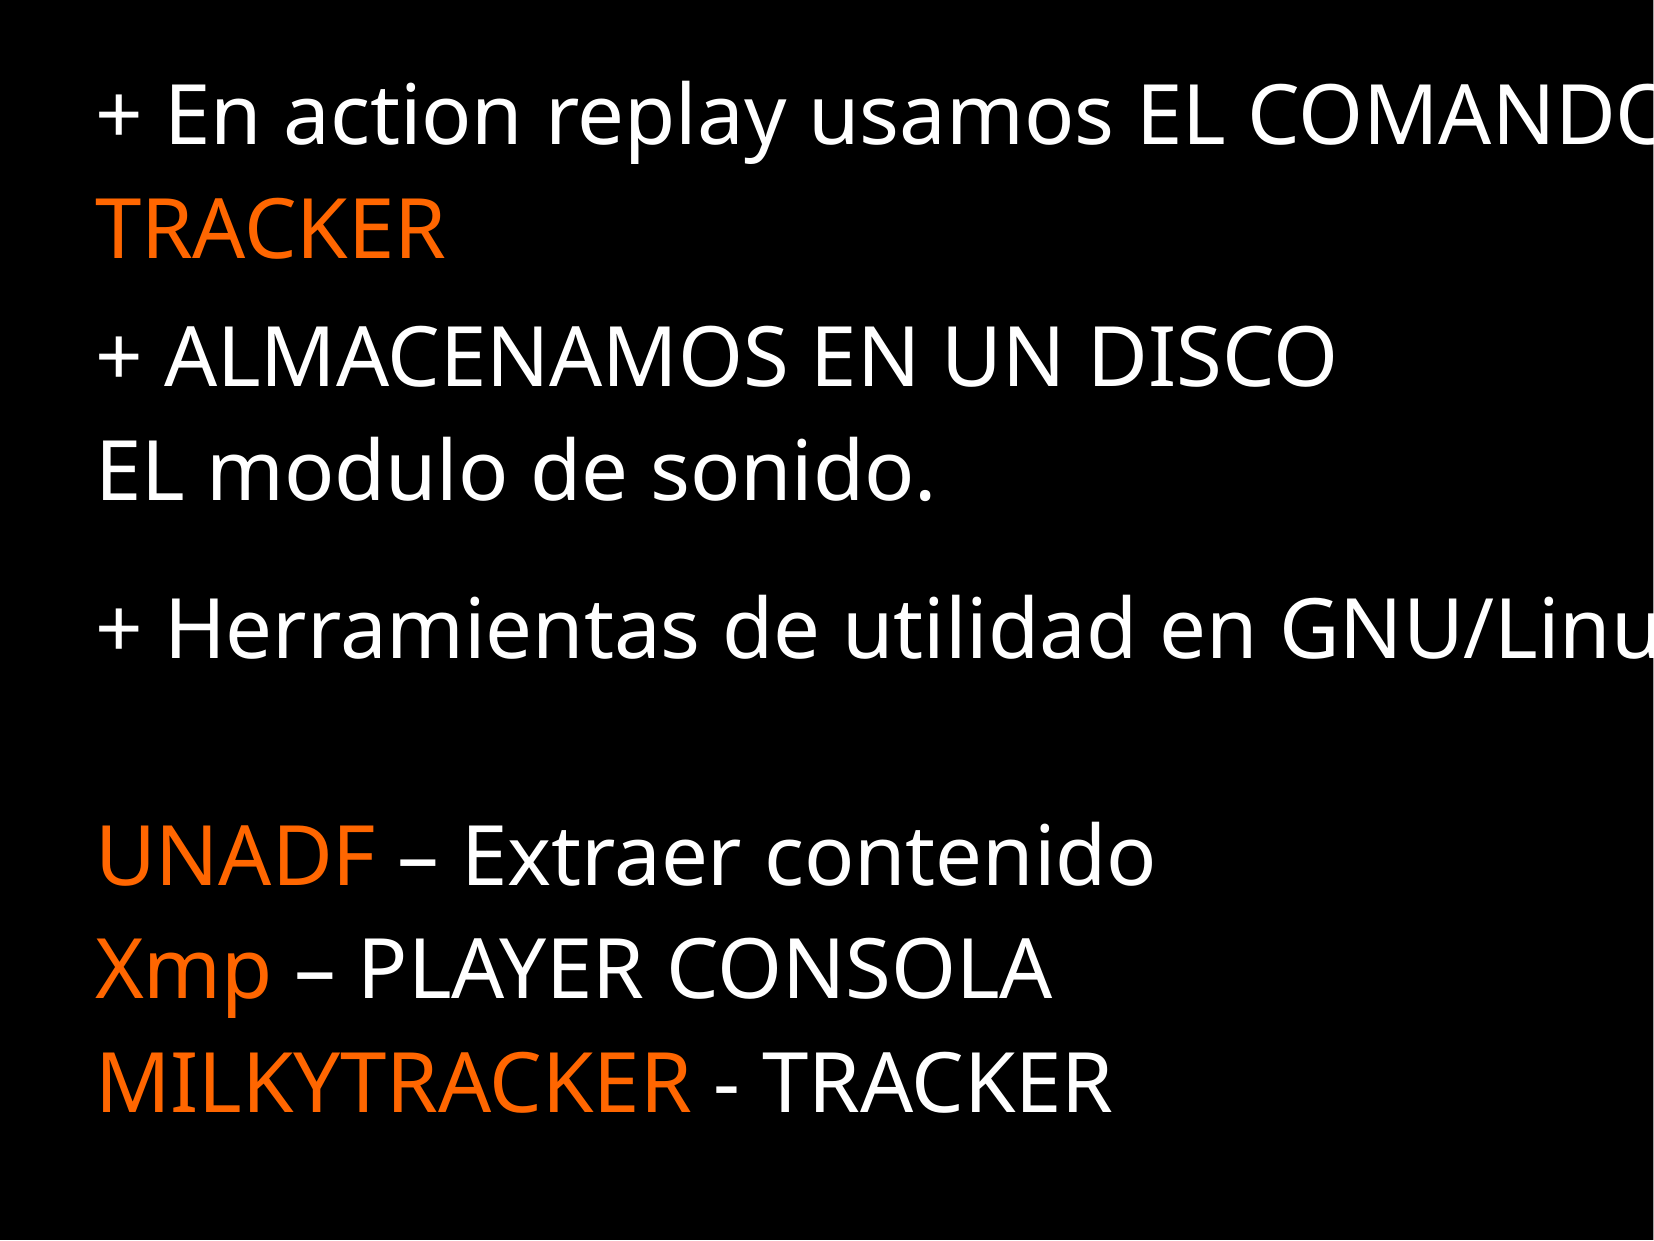

+ En action replay usamos EL COMANDO: TRACKER
+ ALMACENAMOS EN UN DISCO
EL modulo de sonido.
+ Herramientas de utilidad en GNU/Linux:
UNADF – Extraer contenido
Xmp – PLAYER CONSOLA
MILKYTRACKER - TRACKER